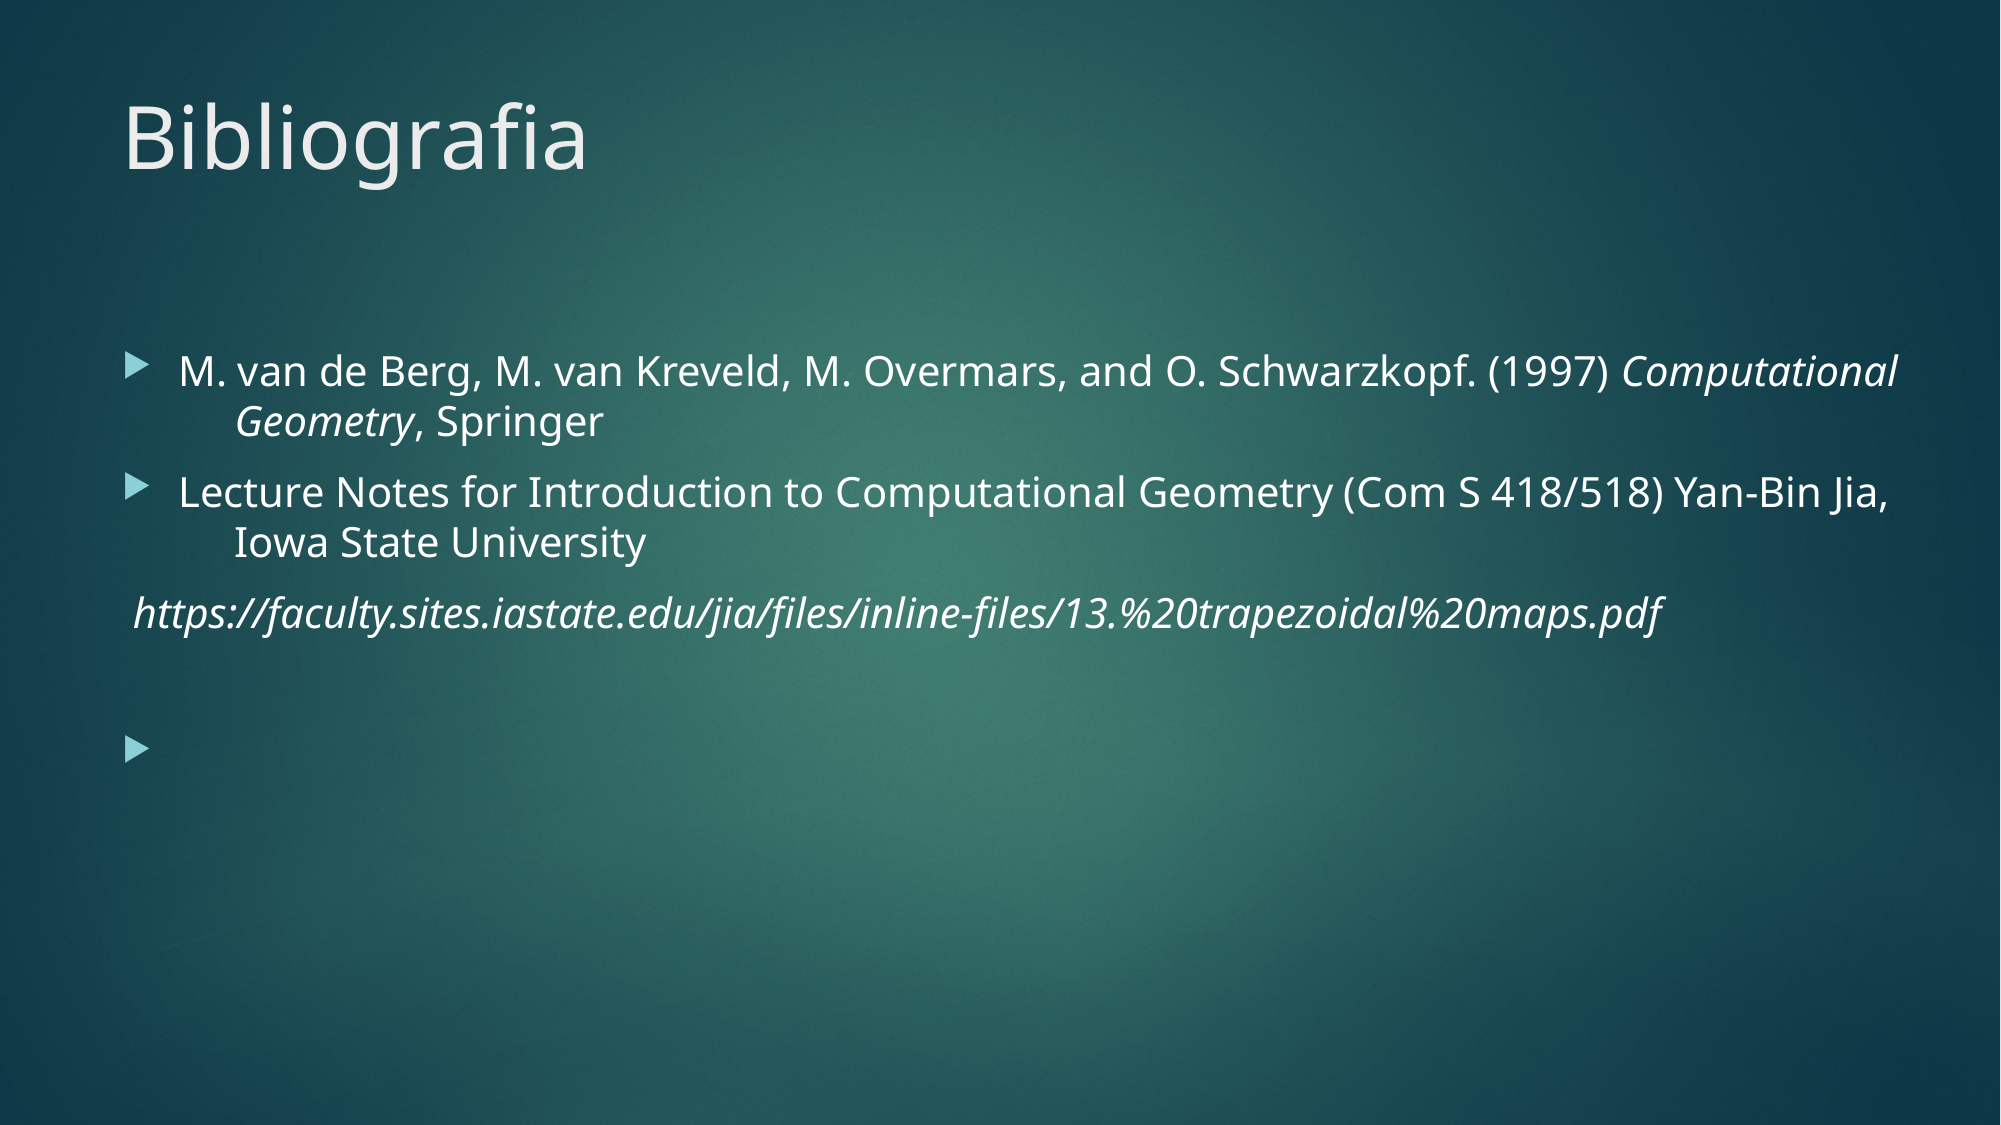

# Bibliografia
M. van de Berg, M. van Kreveld, M. Overmars, and O. Schwarzkopf. (1997) Computational Geometry, Springer
Lecture Notes for Introduction to Computational Geometry (Com S 418/518) Yan-Bin Jia, Iowa State University
 https://faculty.sites.iastate.edu/jia/files/inline-files/13.%20trapezoidal%20maps.pdf